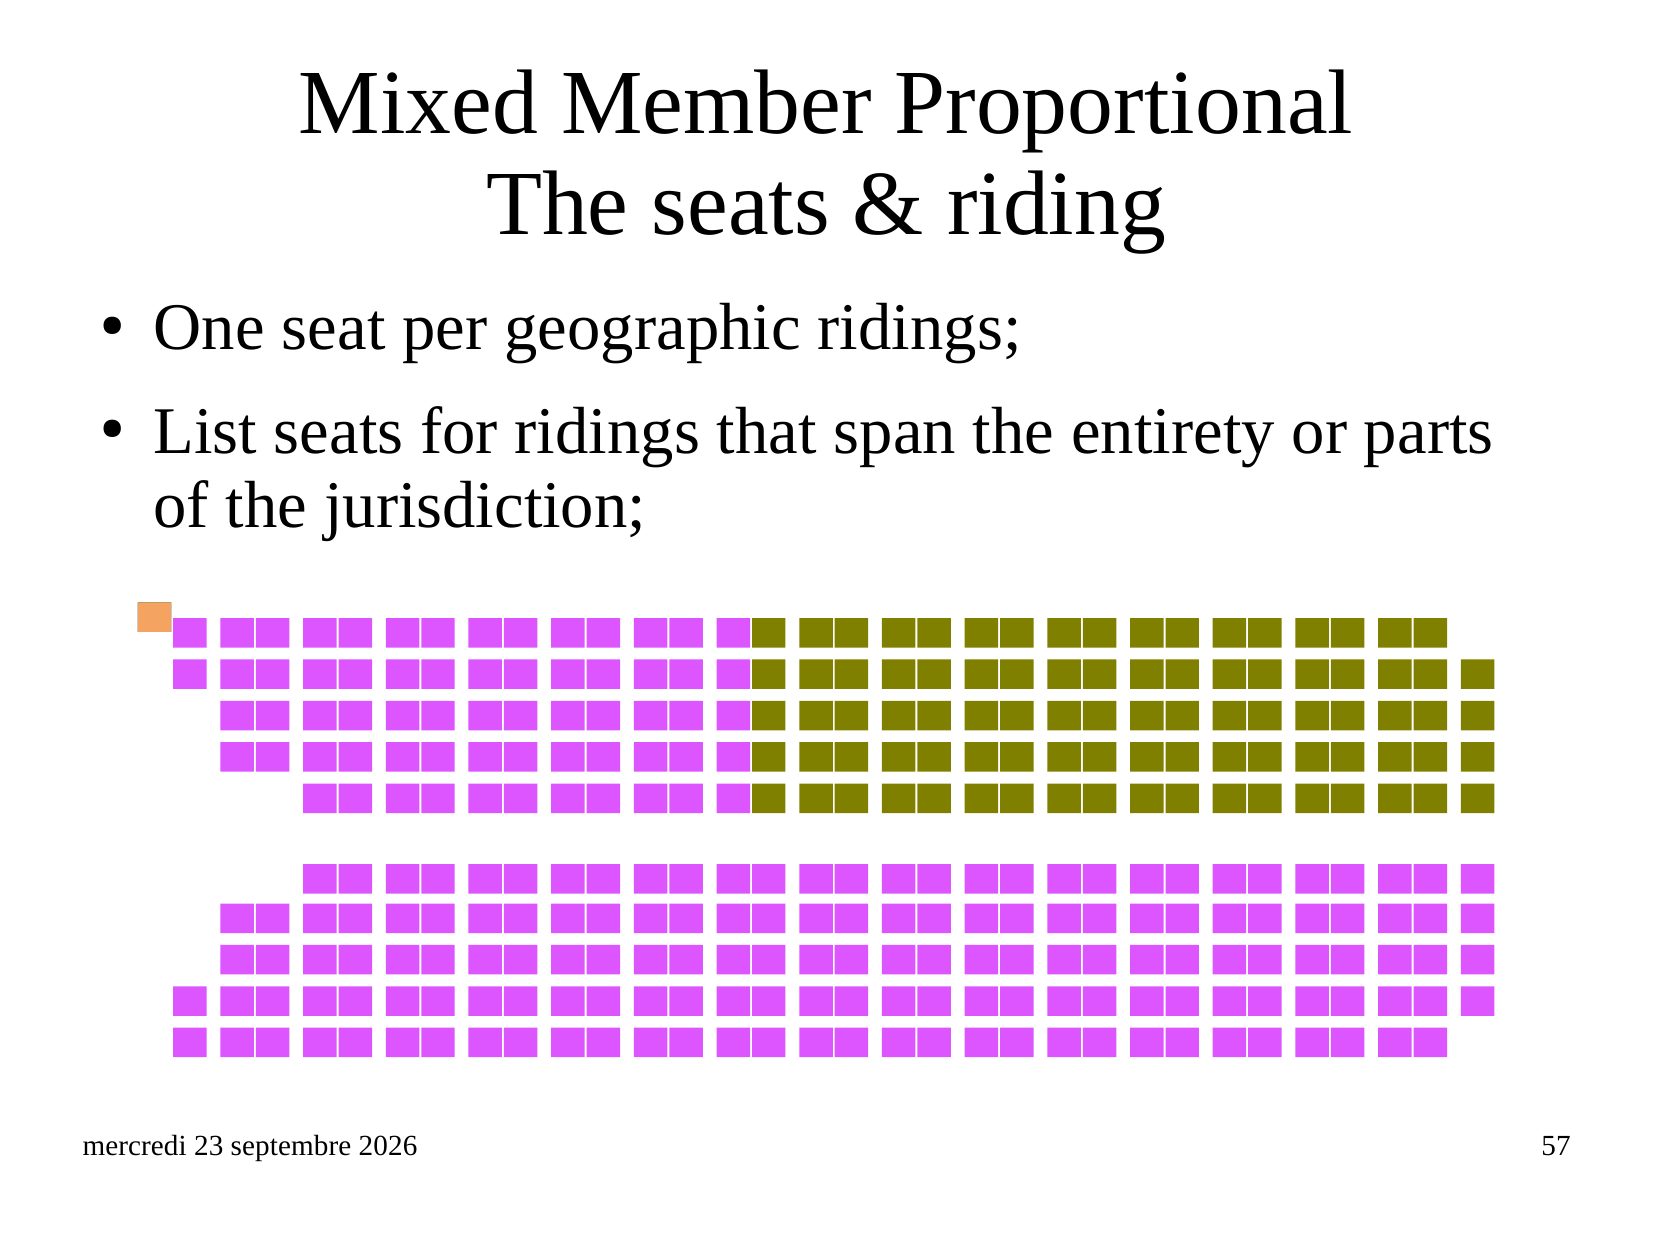

# Mixed Member Proportional The seats & riding
One seat per geographic ridings;
List seats for ridings that span the entirety or parts of the jurisdiction;
57